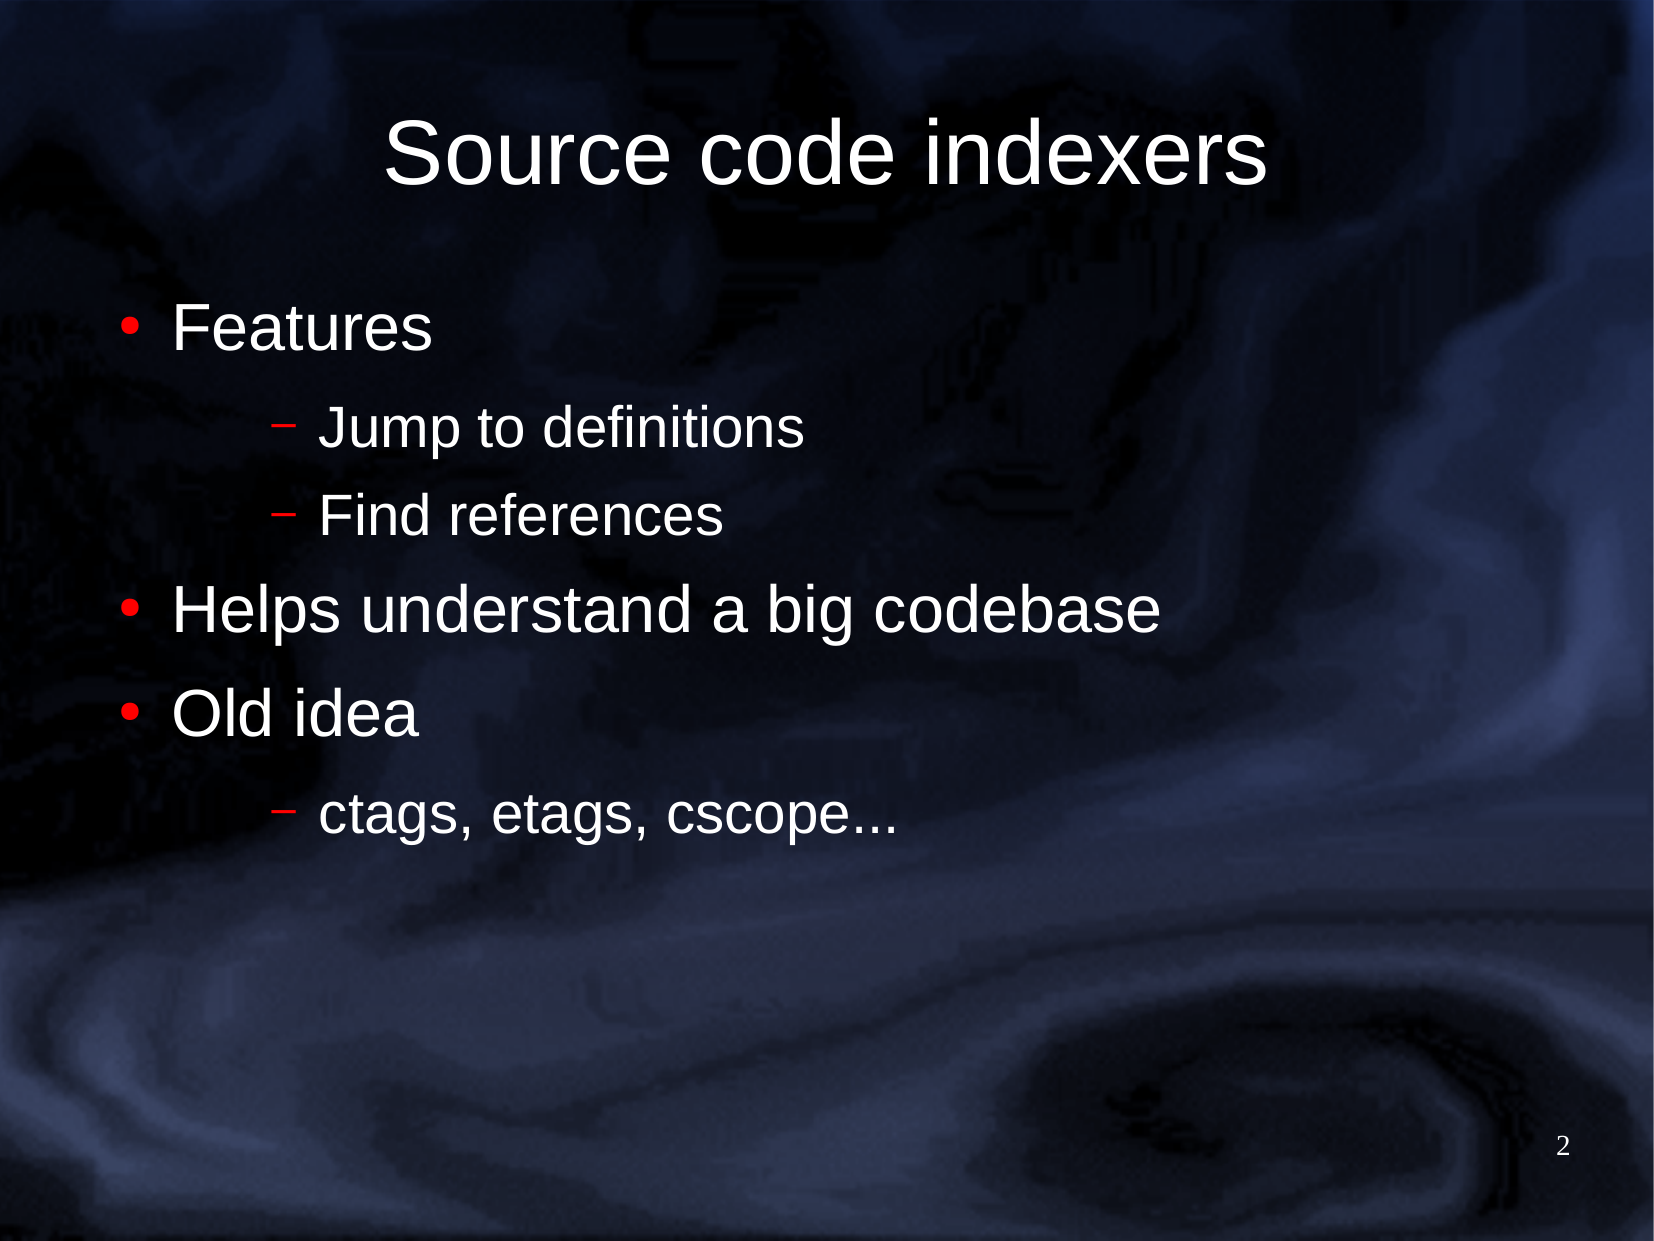

# Source code indexers
Features
Jump to definitions
Find references
Helps understand a big codebase
Old idea
ctags, etags, cscope...
2